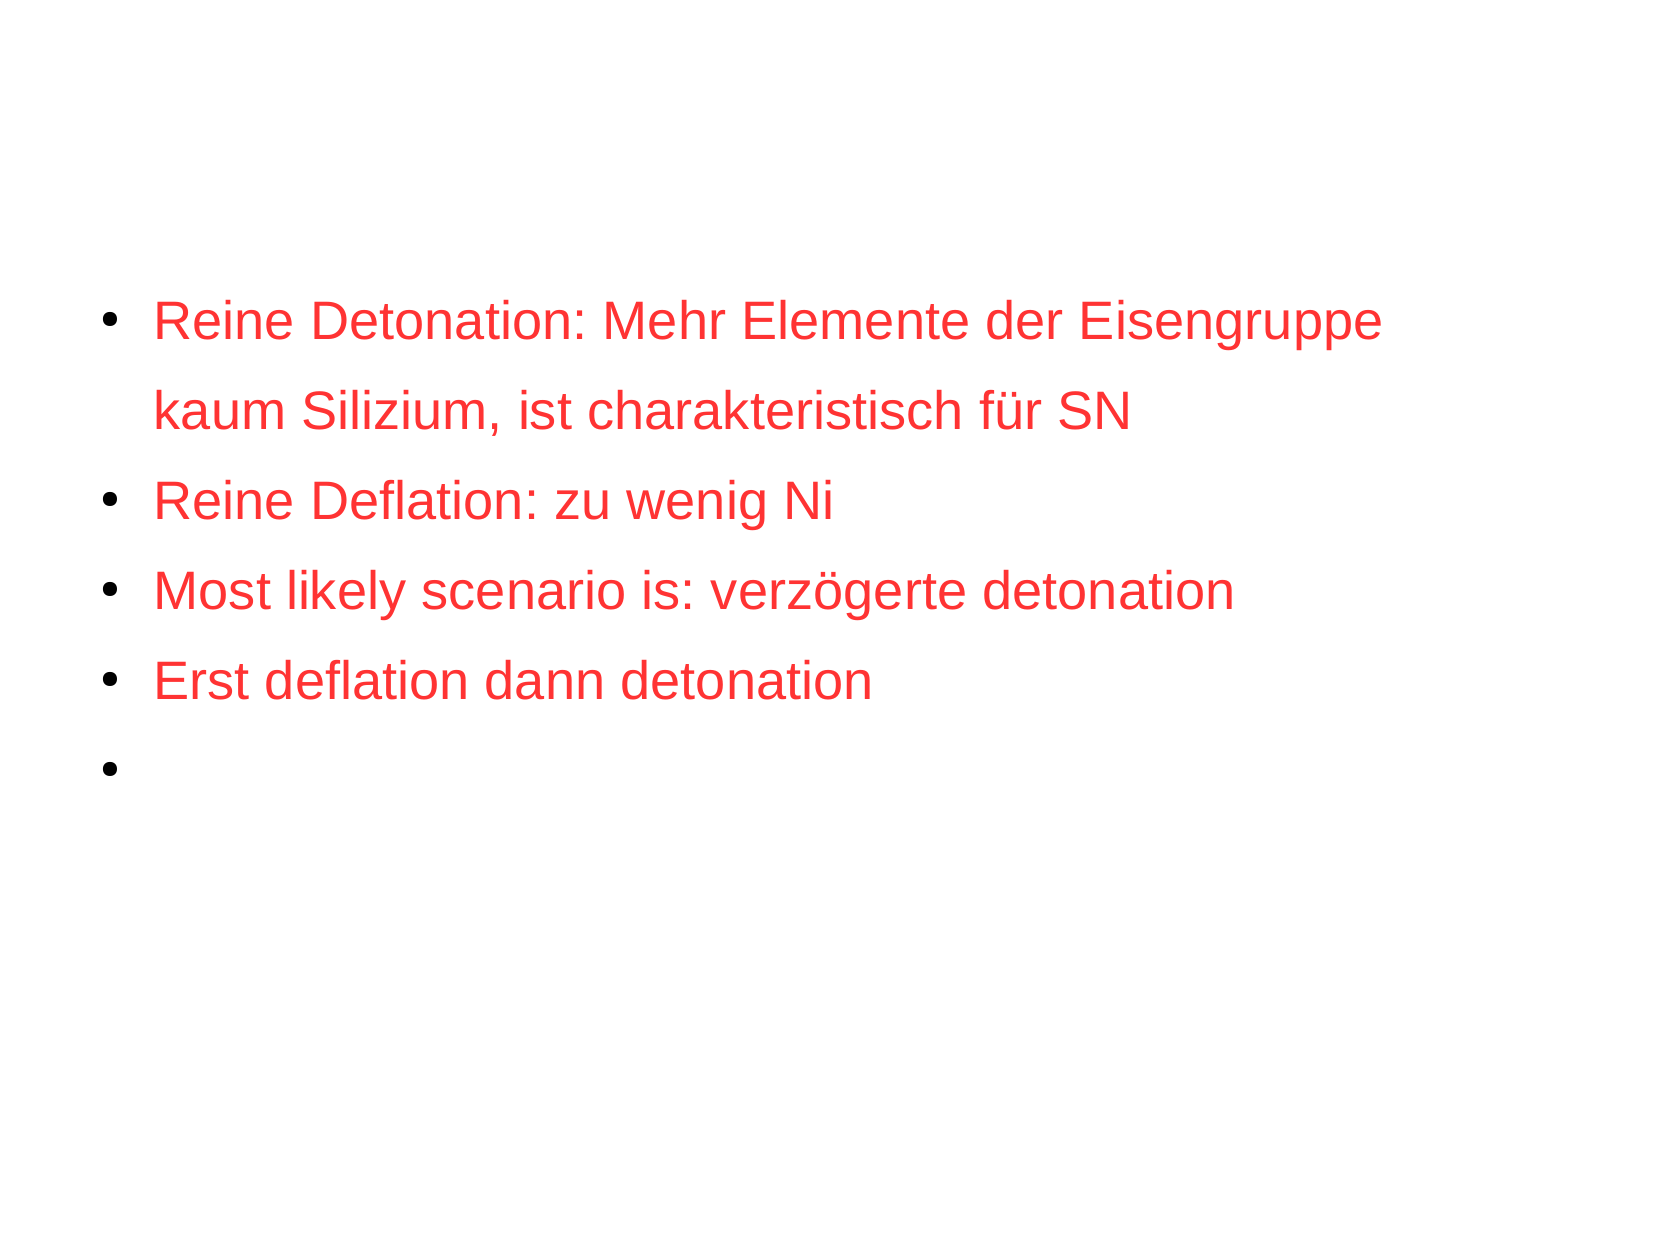

# Reine Detonation: Mehr Elemente der Eisengruppe
kaum Silizium, ist charakteristisch für SN
Reine Deflation: zu wenig Ni
Most likely scenario is: verzögerte detonation
Erst deflation dann detonation